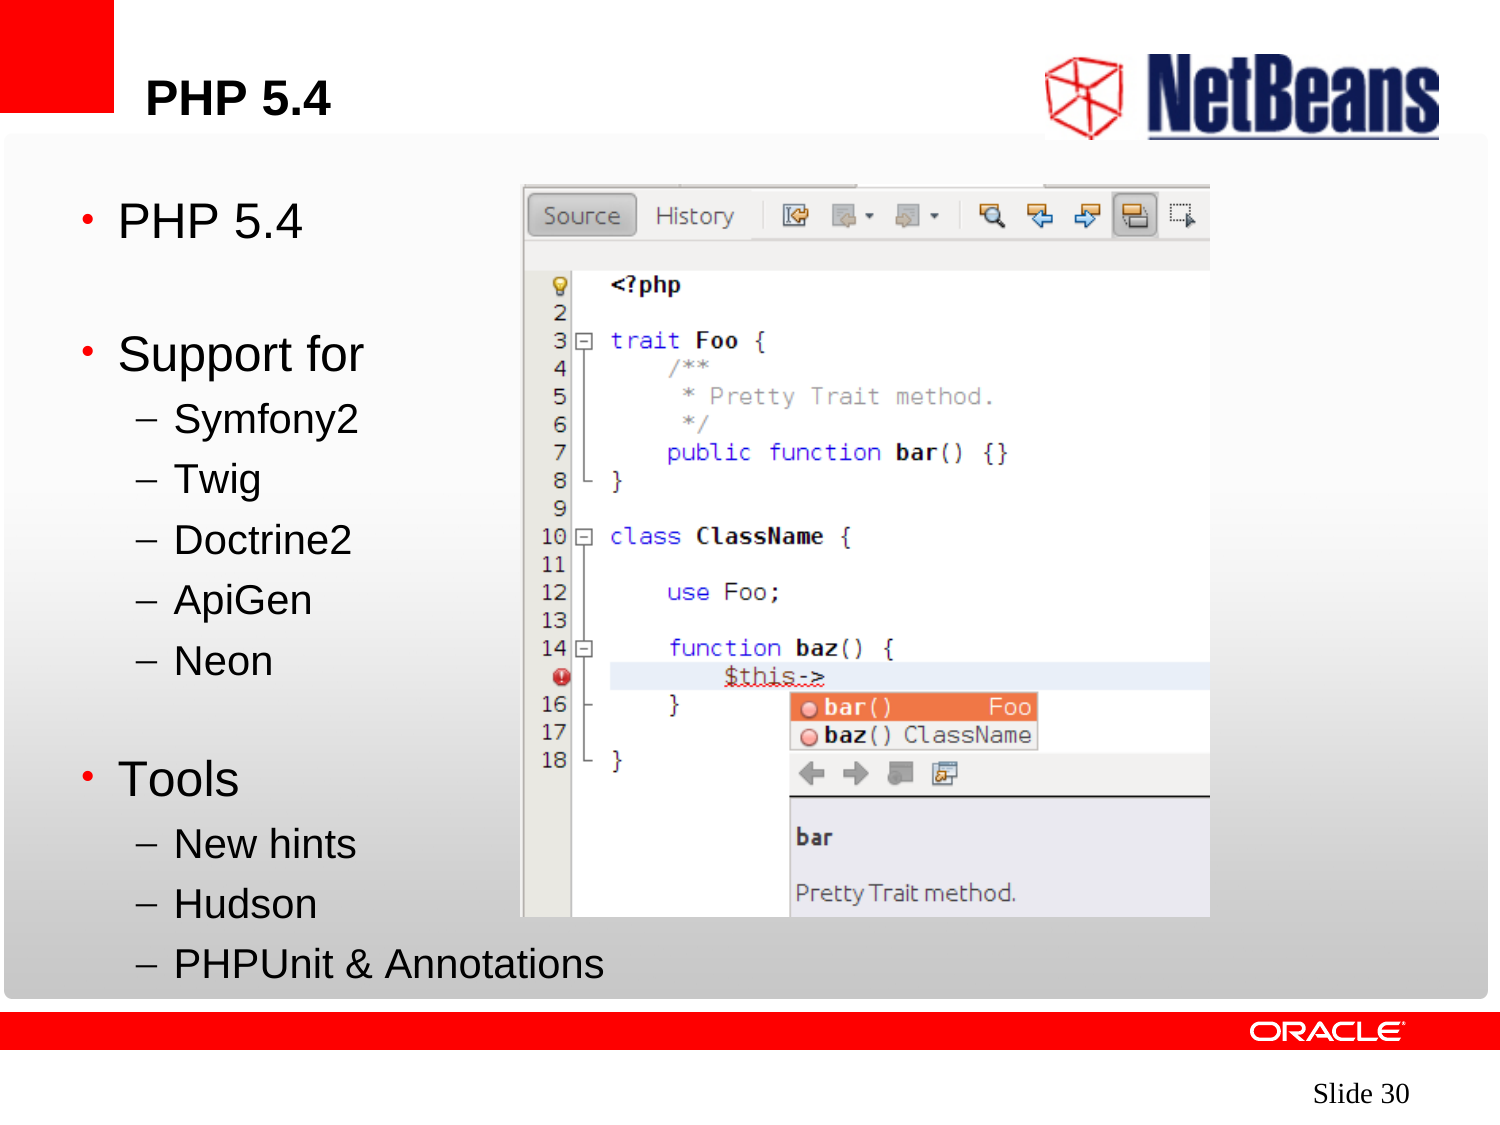

# PHP 5.4
PHP 5.4
Support for
Symfony2
Twig
Doctrine2
ApiGen
Neon
Tools
New hints
Hudson
PHPUnit & Annotations